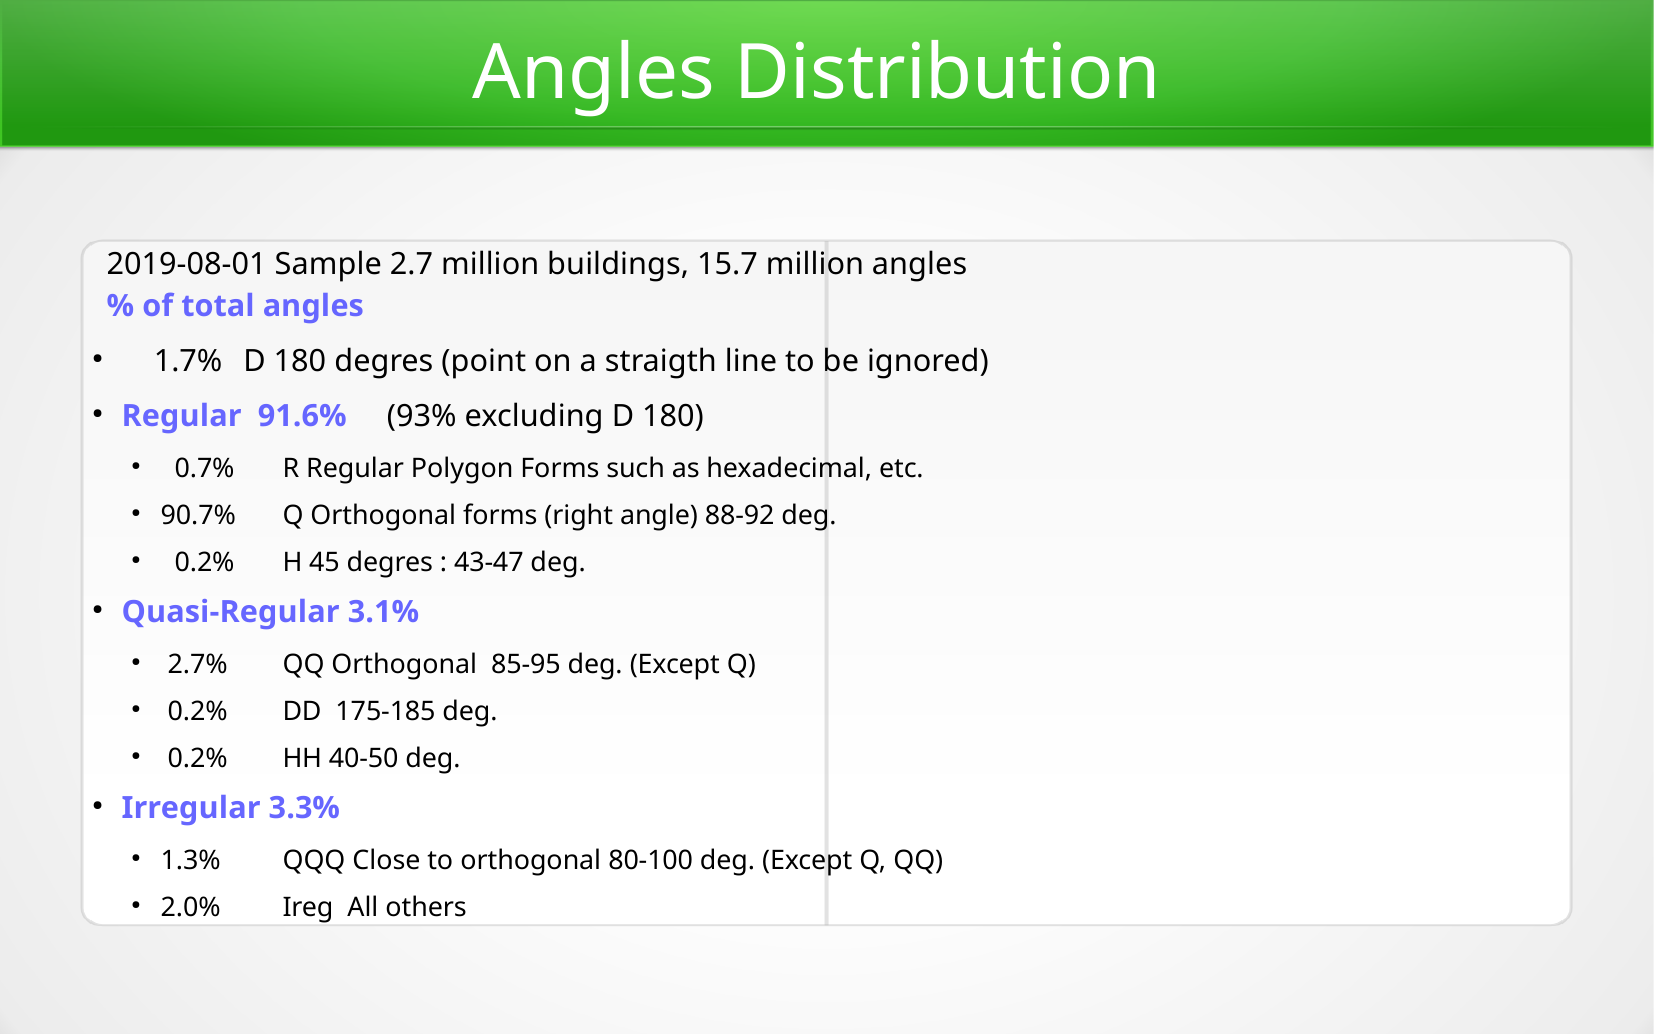

# Angles Distribution
 2019-08-01 Sample 2.7 million buildings, 15.7 million angles
 % of total angles
 1.7%		D 180 degres (point on a straigth line to be ignored)
Regular 91.6% (93% excluding D 180)
 0.7%	 	R Regular Polygon Forms such as hexadecimal, etc.
90.7% 	Q Orthogonal forms (right angle) 88-92 deg.
 0.2%		H 45 degres : 43-47 deg.
Quasi-Regular 3.1%
 2.7% 		QQ Orthogonal 85-95 deg. (Except Q)
 0.2% 		DD 175-185 deg.
 0.2% 		HH 40-50 deg.
Irregular 3.3%
1.3% 		QQQ Close to orthogonal 80-100 deg. (Except Q, QQ)
2.0% 		Ireg All others